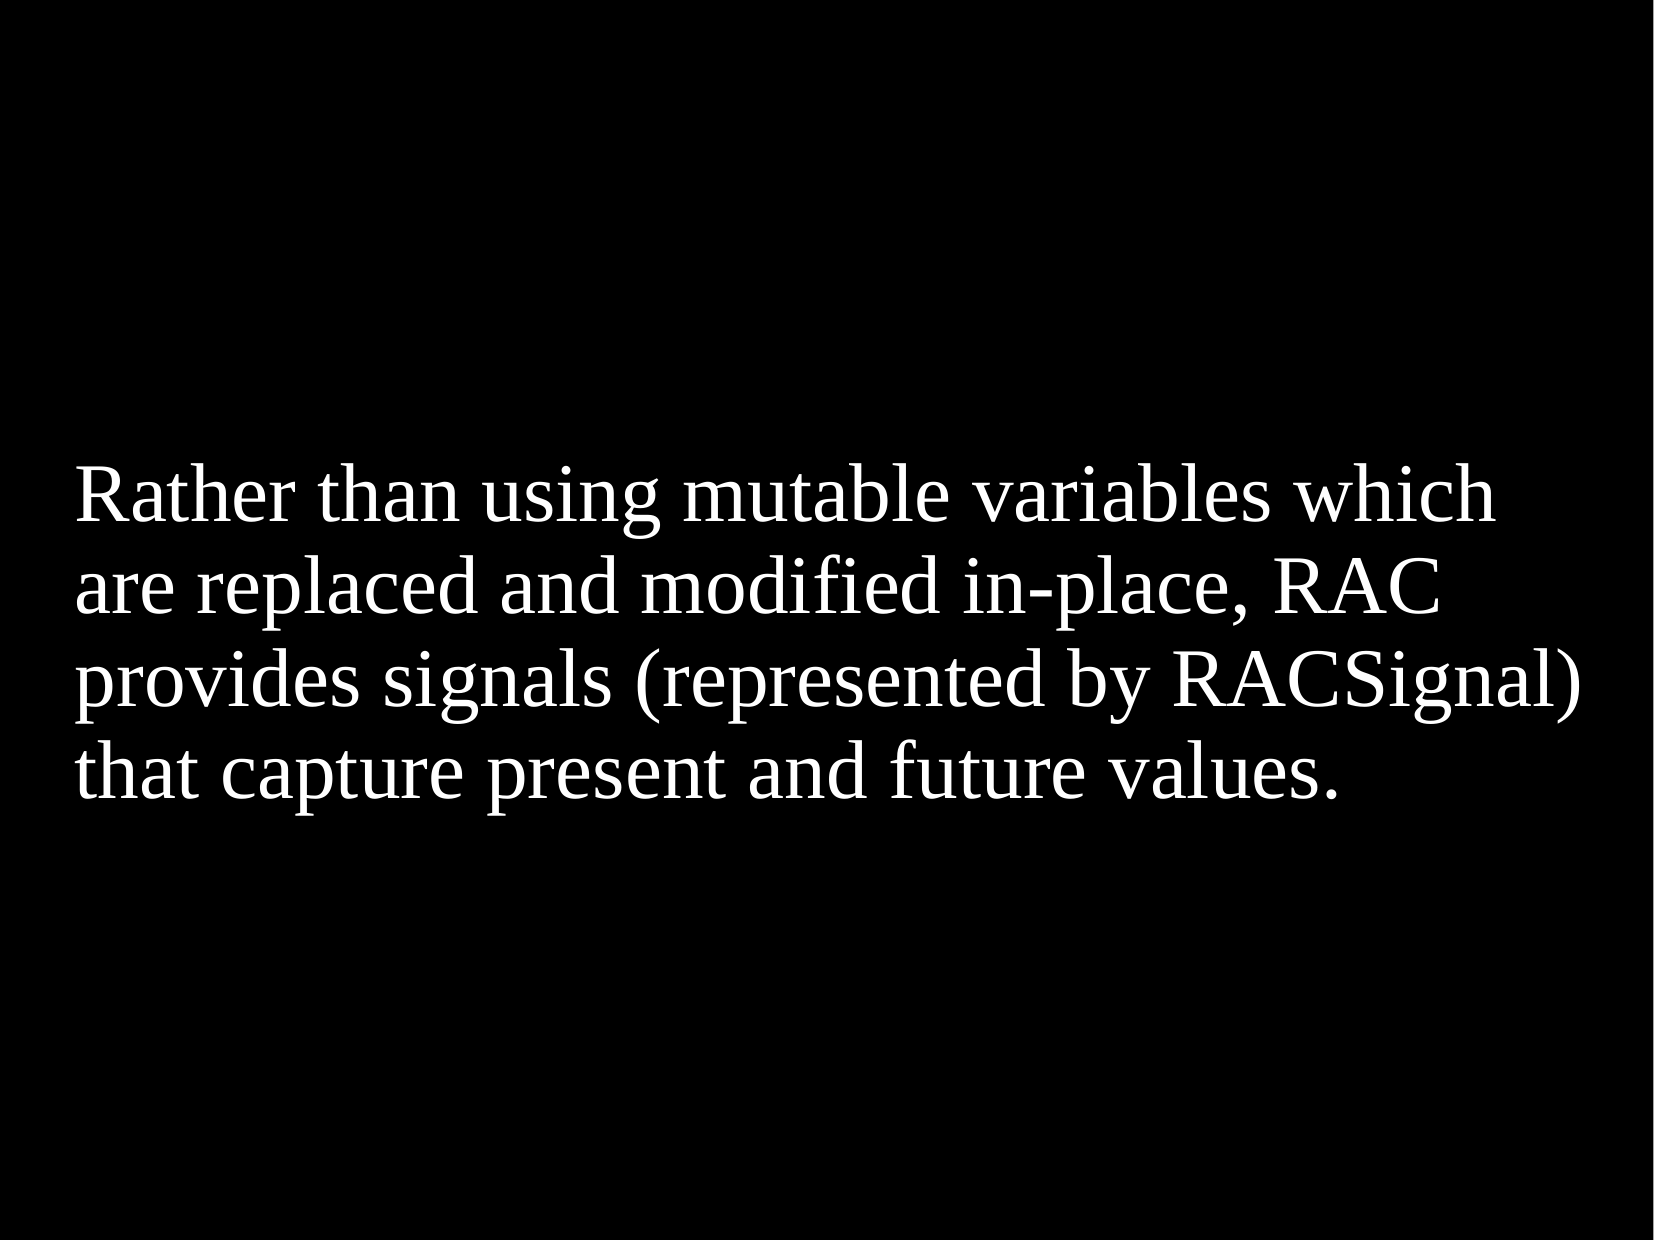

Rather than using mutable variables which are replaced and modified in-place, RAC provides signals (represented by RACSignal) that capture present and future values.